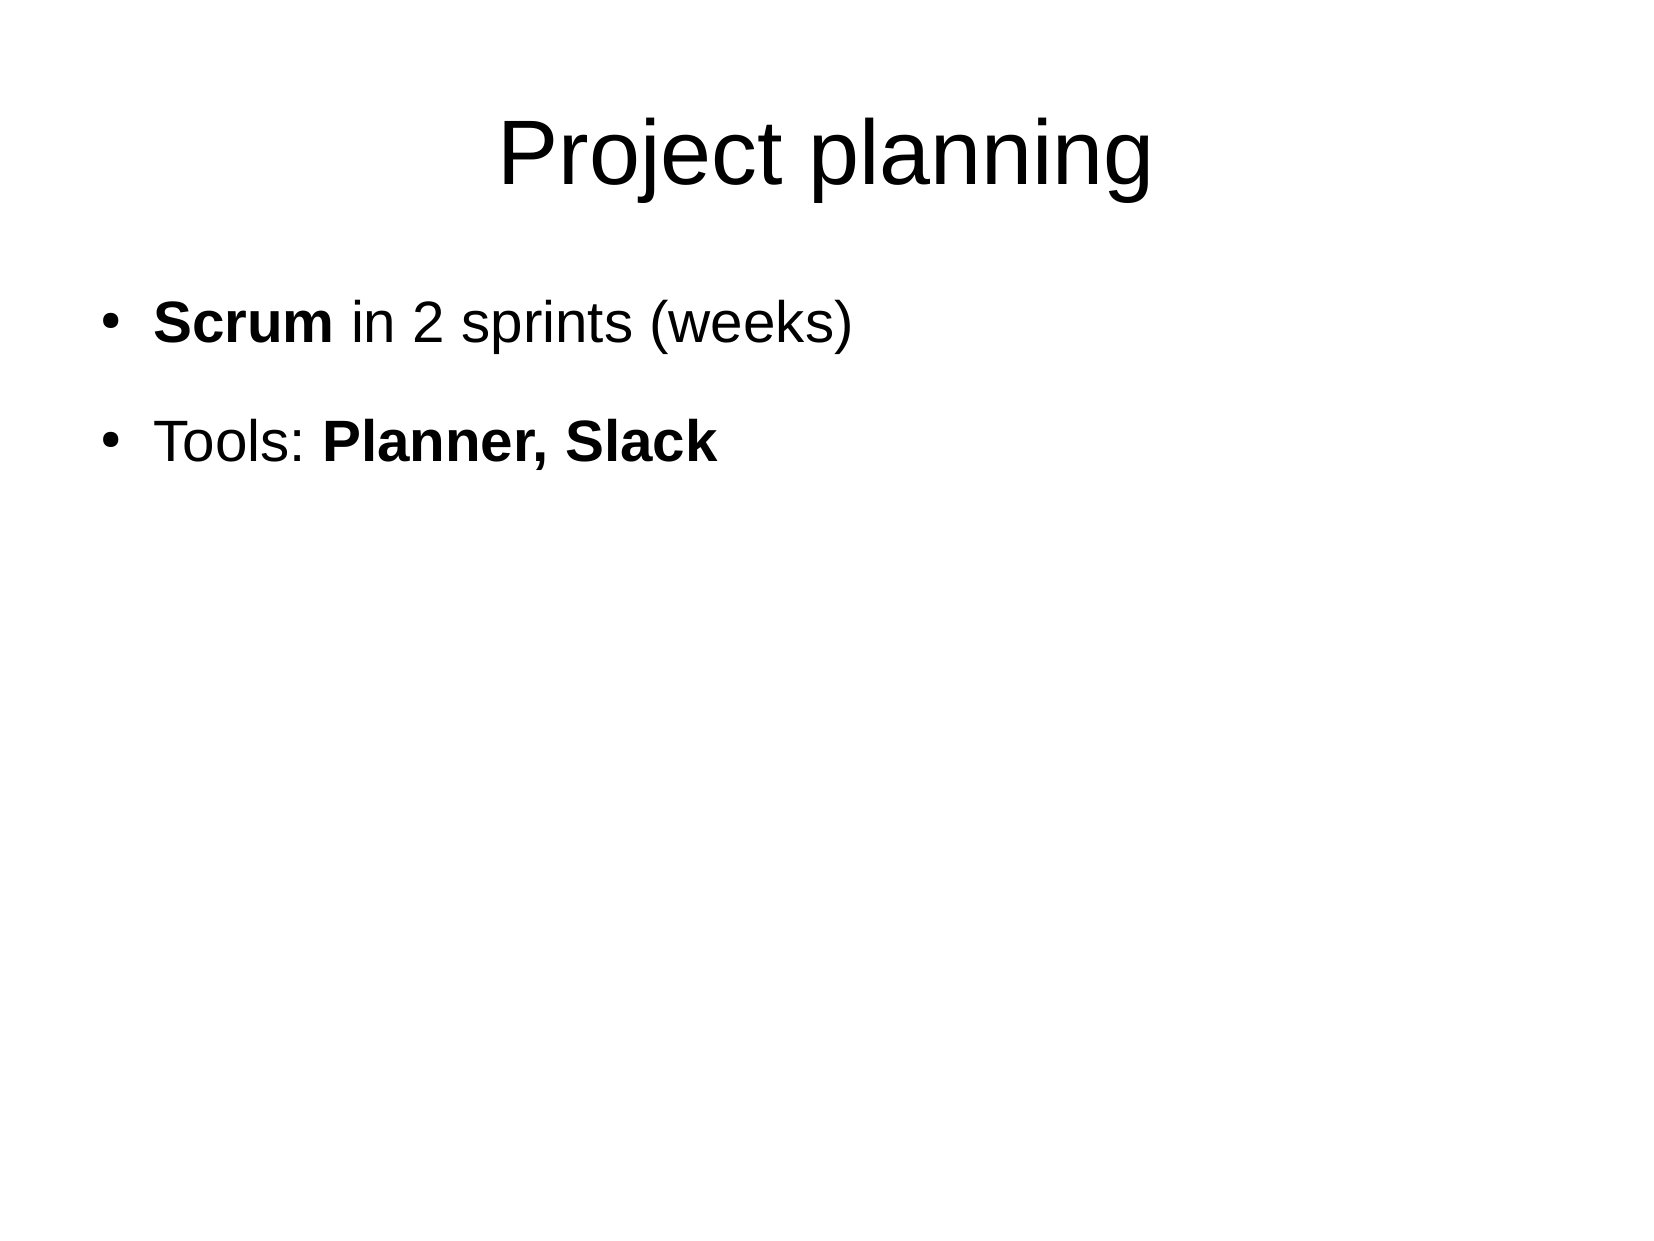

# Project planning
Scrum in 2 sprints (weeks)
Tools: Planner, Slack